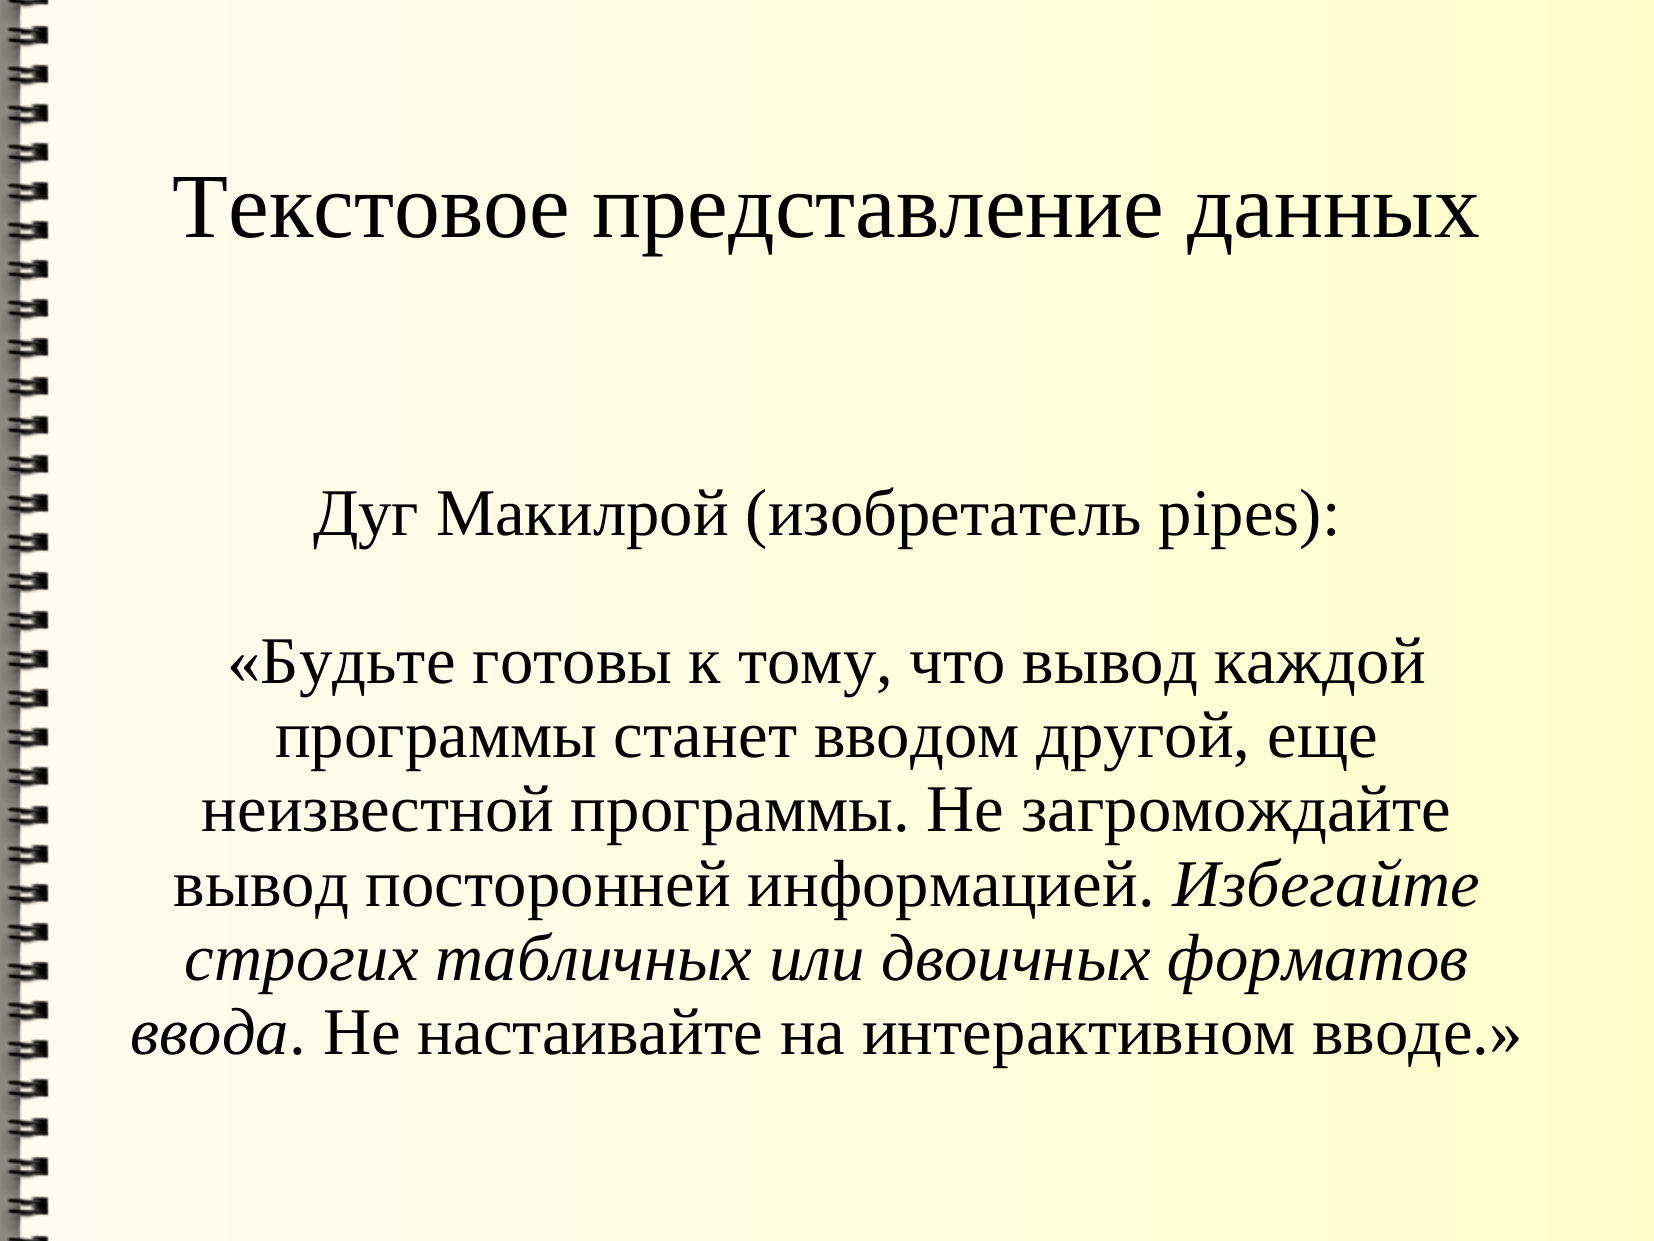

# Текстовое представление данных
Дуг Макилрой (изобретатель pipes):
«Будьте готовы к тому, что вывод каждой программы станет вводом другой, еще неизвестной программы. Не загромождайте вывод посторонней информацией. Избегайте строгих табличных или двоичных форматов ввода. Не настаивайте на интерактивном вводе.»